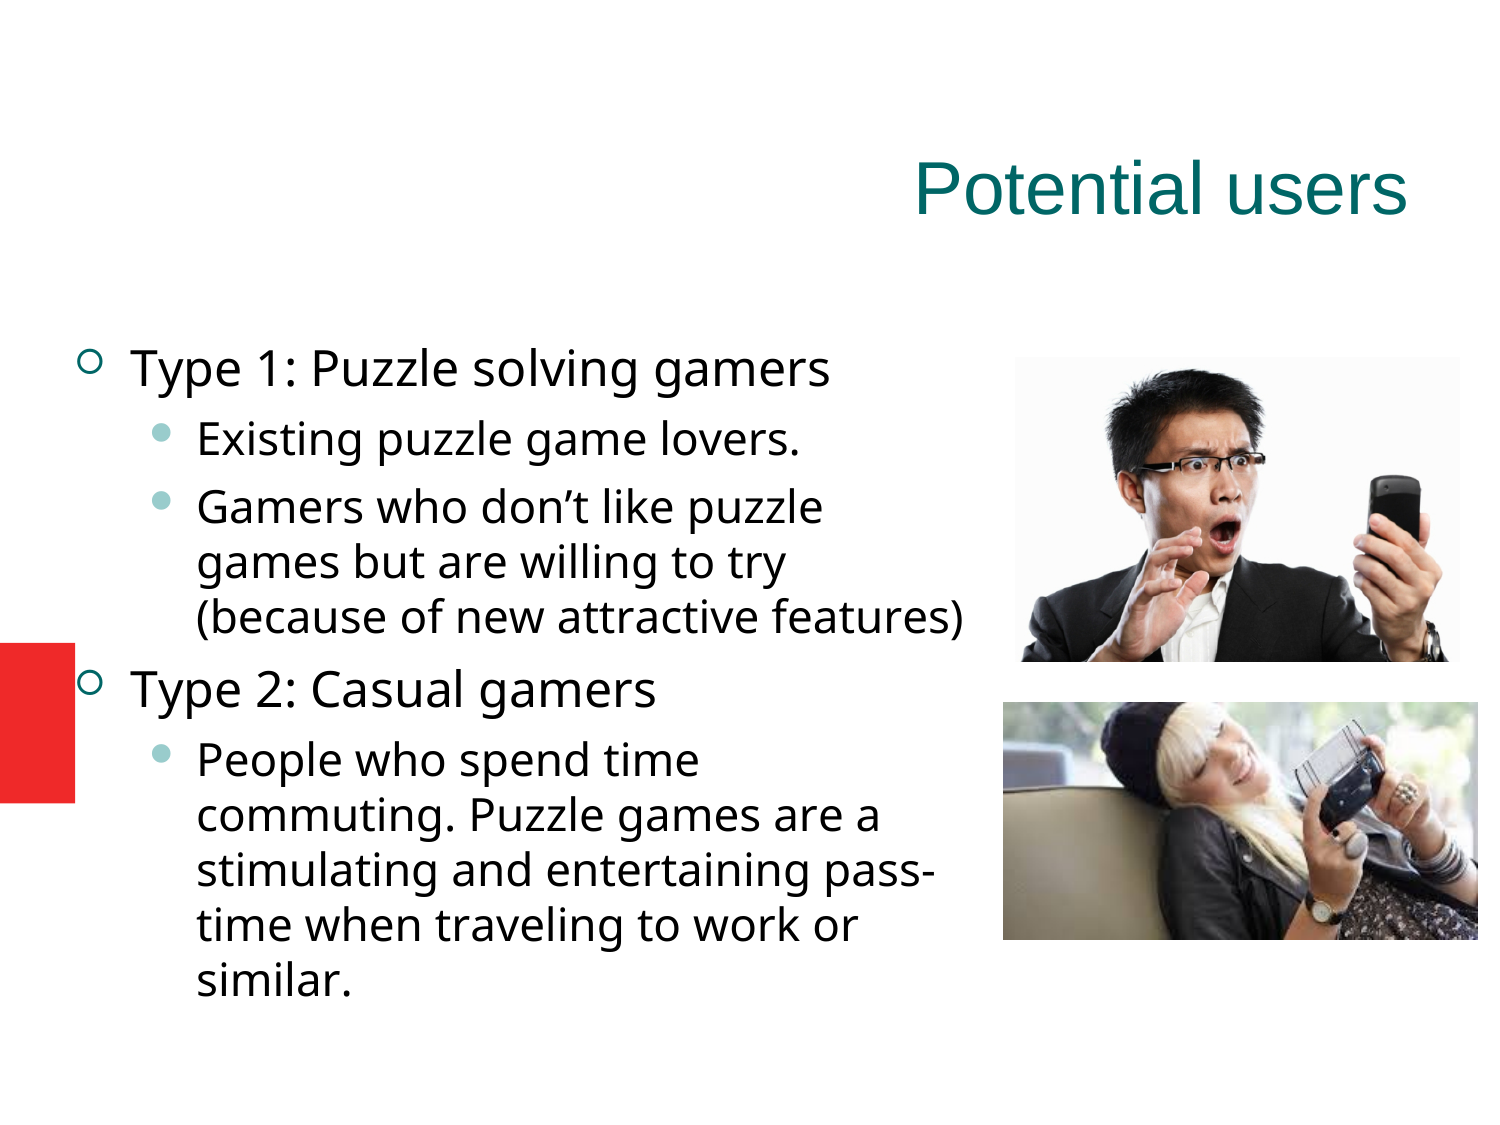

Potential users
Type 1: Puzzle solving gamers
Existing puzzle game lovers.
Gamers who don’t like puzzle games but are willing to try (because of new attractive features)
Type 2: Casual gamers
People who spend time commuting. Puzzle games are a stimulating and entertaining pass-time when traveling to work or similar.